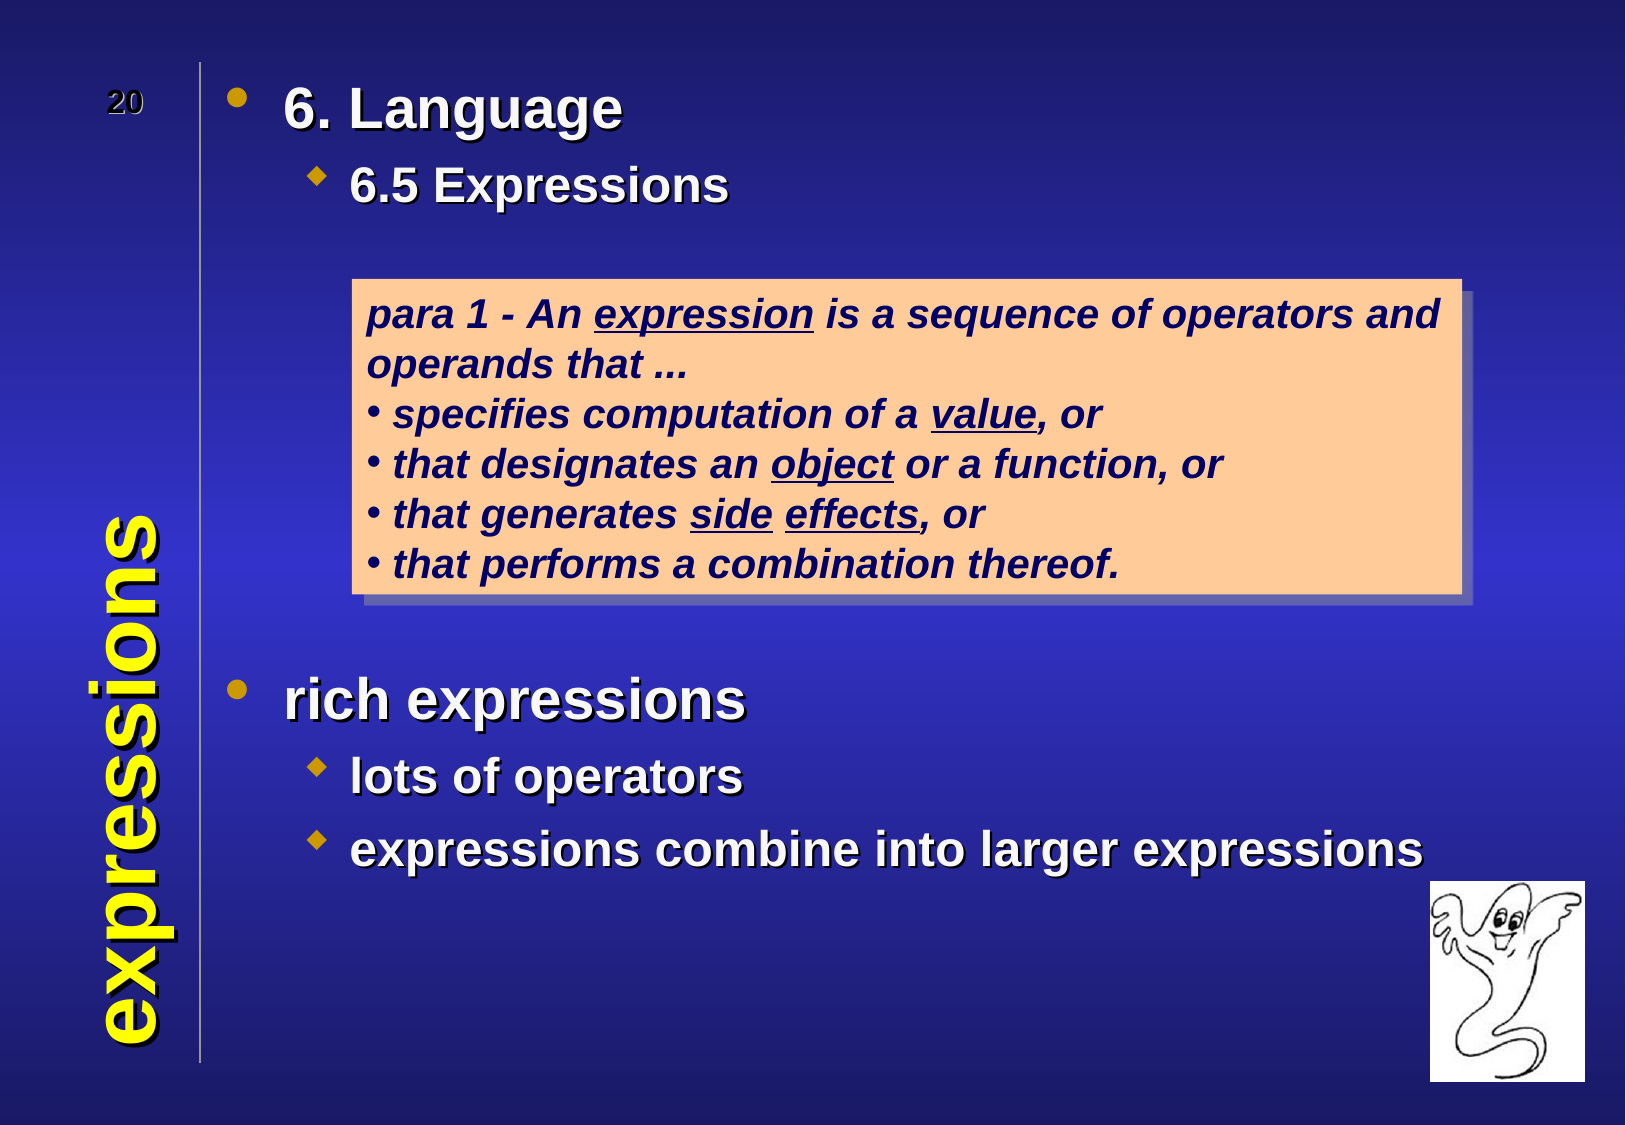

20
6. Language
6.5 Expressions
rich expressions
lots of operators
expressions combine into larger expressions
para 1 - An expression is a sequence of operators and operands that ...
 specifies computation of a value, or
 that designates an object or a function, or
 that generates side effects, or
 that performs a combination thereof.
# expressions